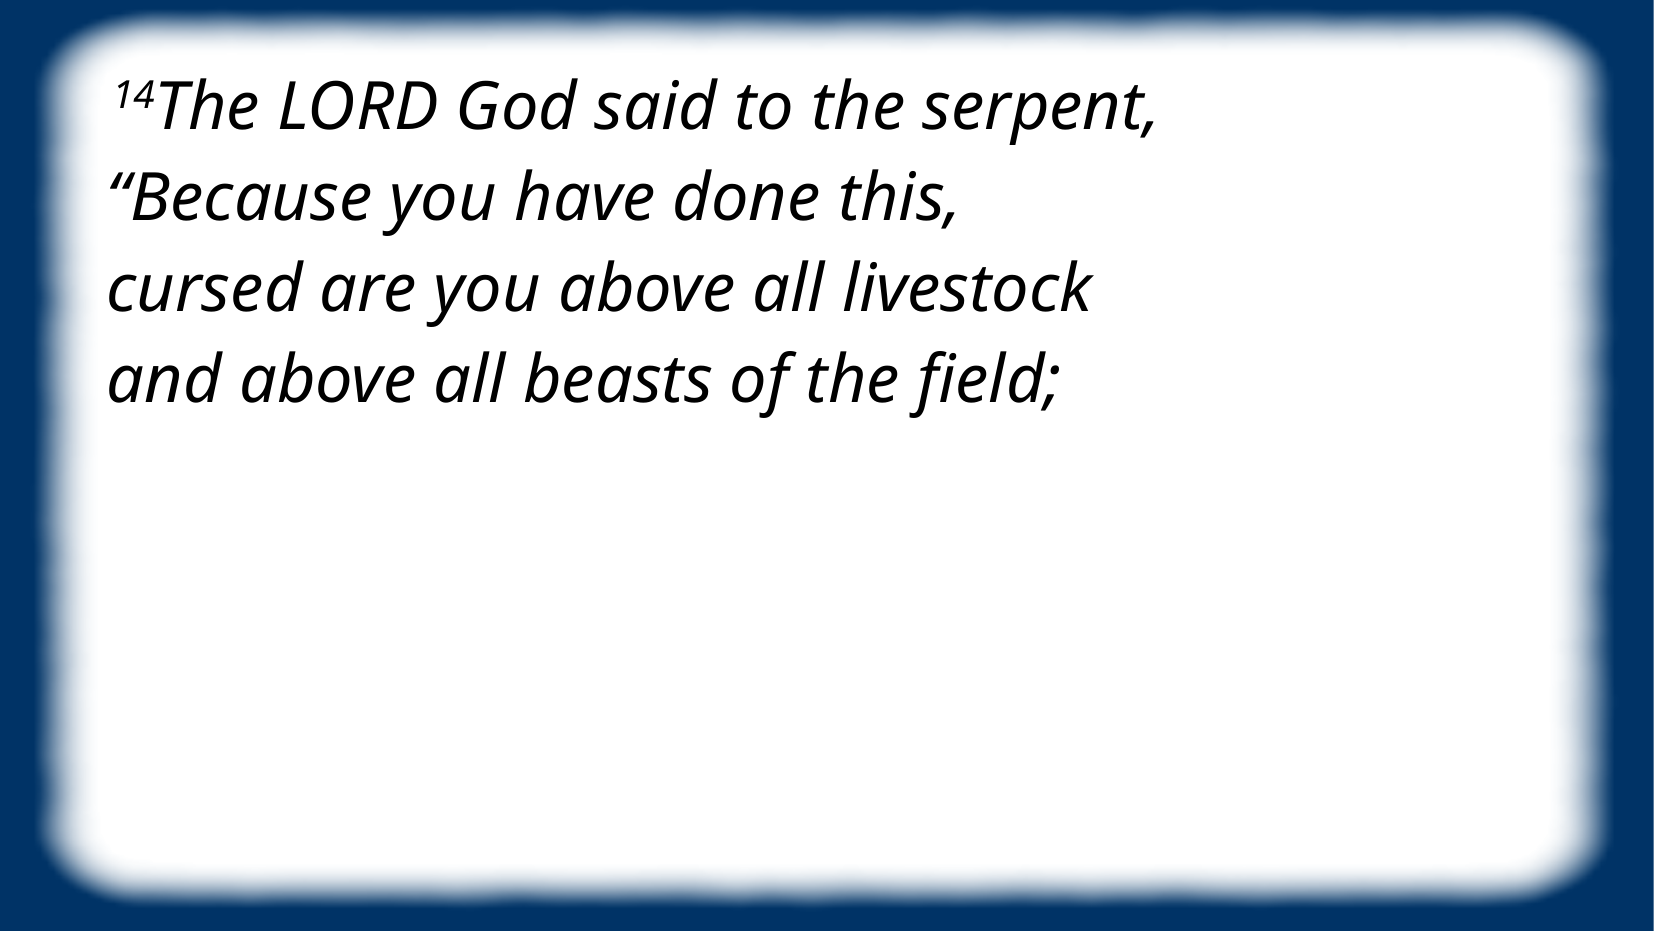

14The LORD God said to the serpent,
“Because you have done this,
cursed are you above all livestock
and above all beasts of the field;